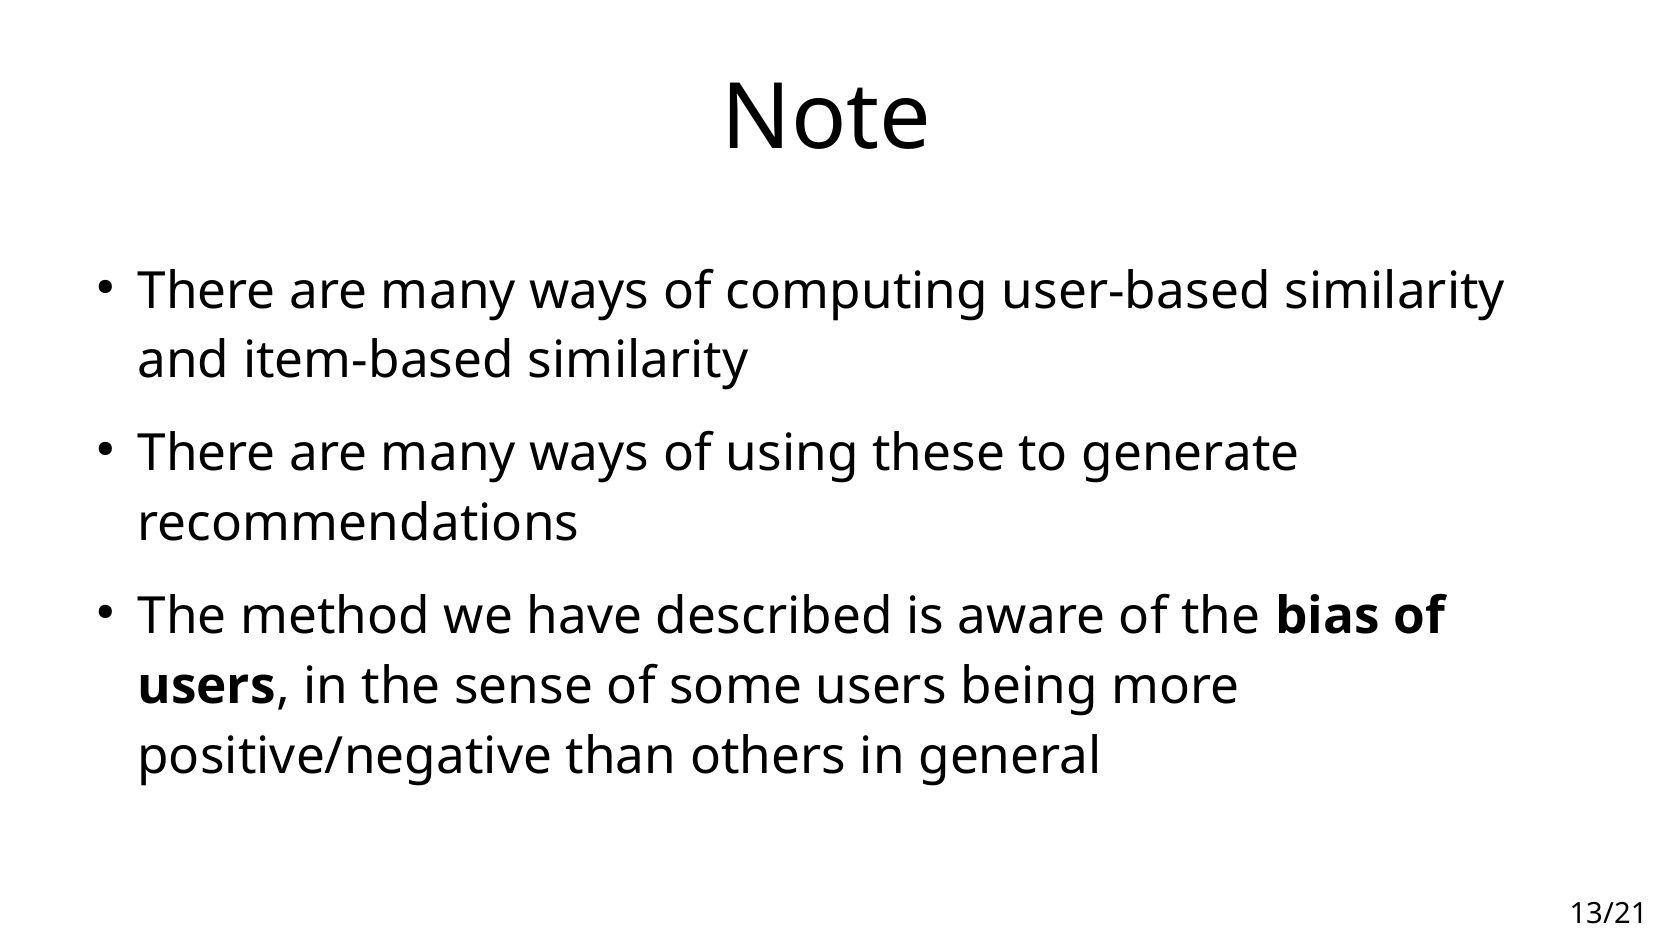

# Note
There are many ways of computing user-based similarity and item-based similarity
There are many ways of using these to generate recommendations
The method we have described is aware of the bias of users, in the sense of some users being more positive/negative than others in general
13